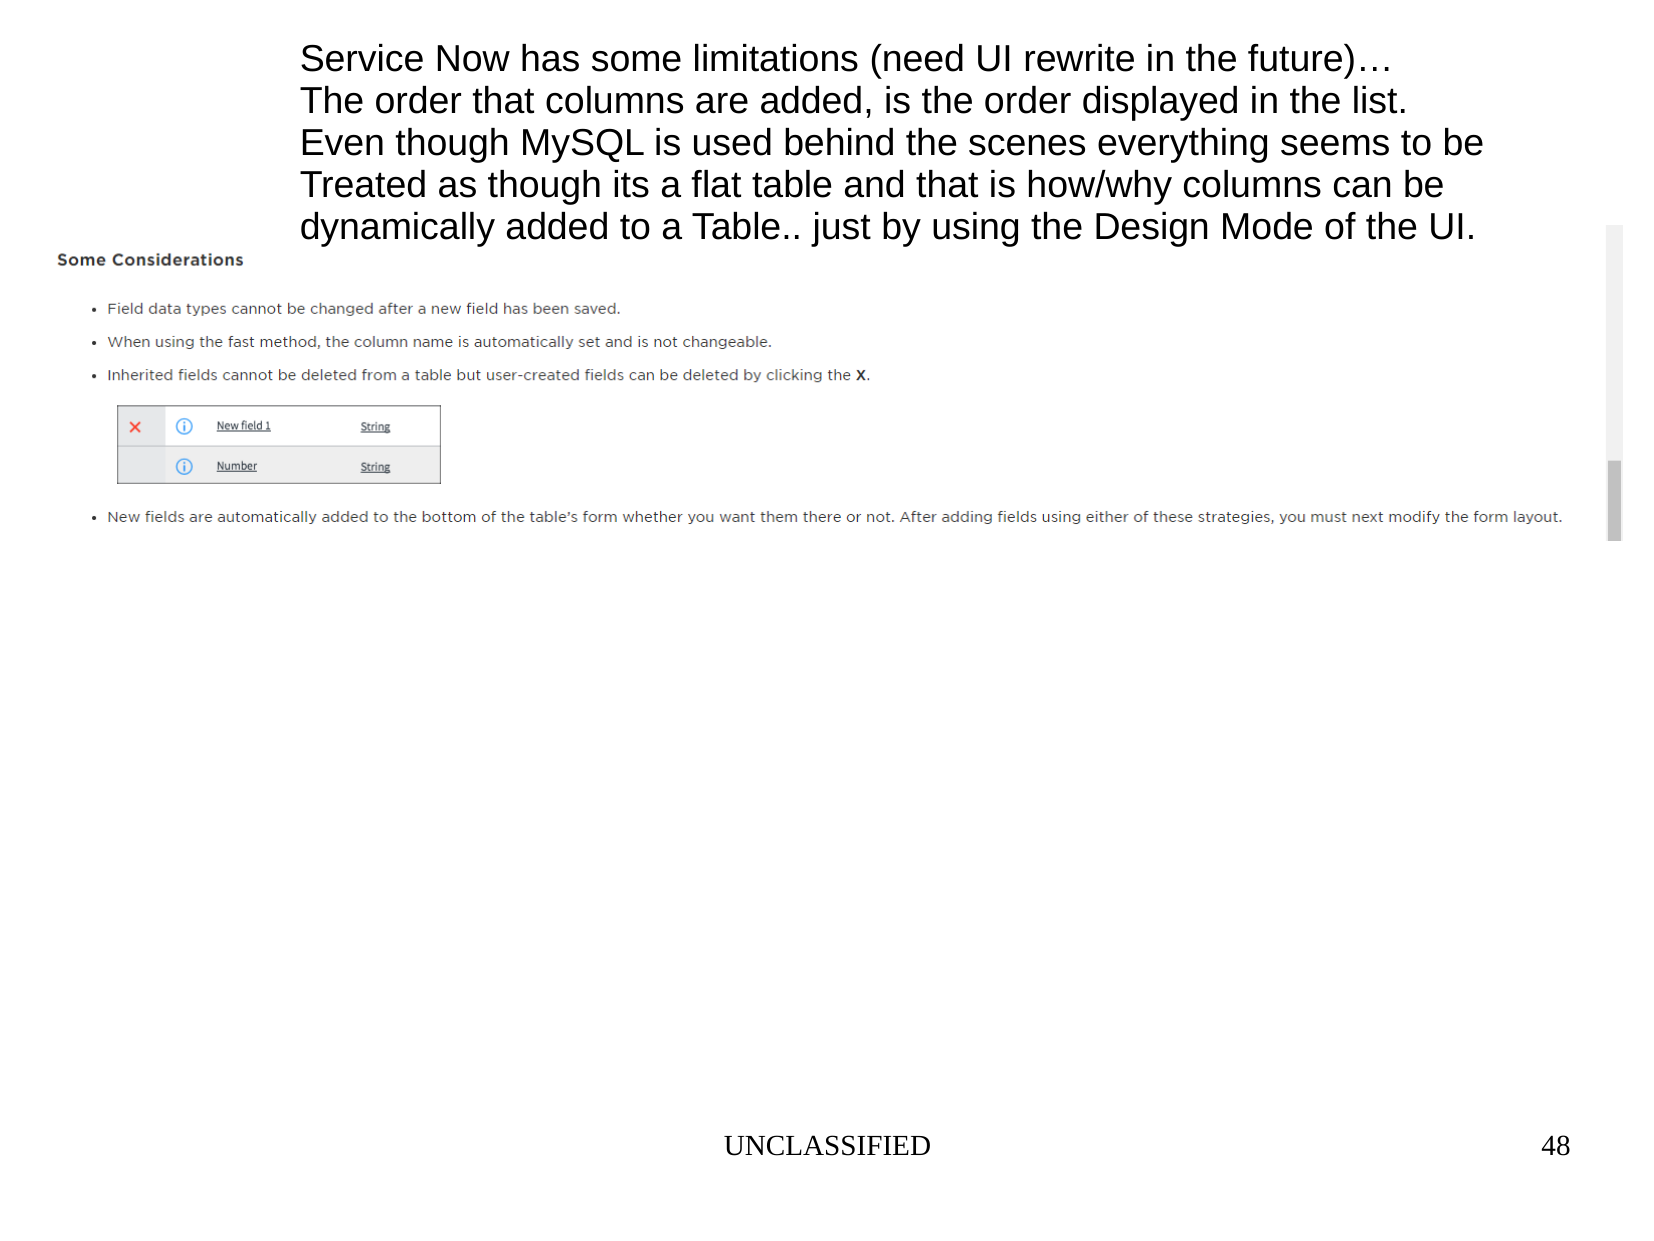

Service Now has some limitations (need UI rewrite in the future)…
The order that columns are added, is the order displayed in the list.
Even though MySQL is used behind the scenes everything seems to be
Treated as though its a flat table and that is how/why columns can be dynamically added to a Table.. just by using the Design Mode of the UI.
UNCLASSIFIED
48